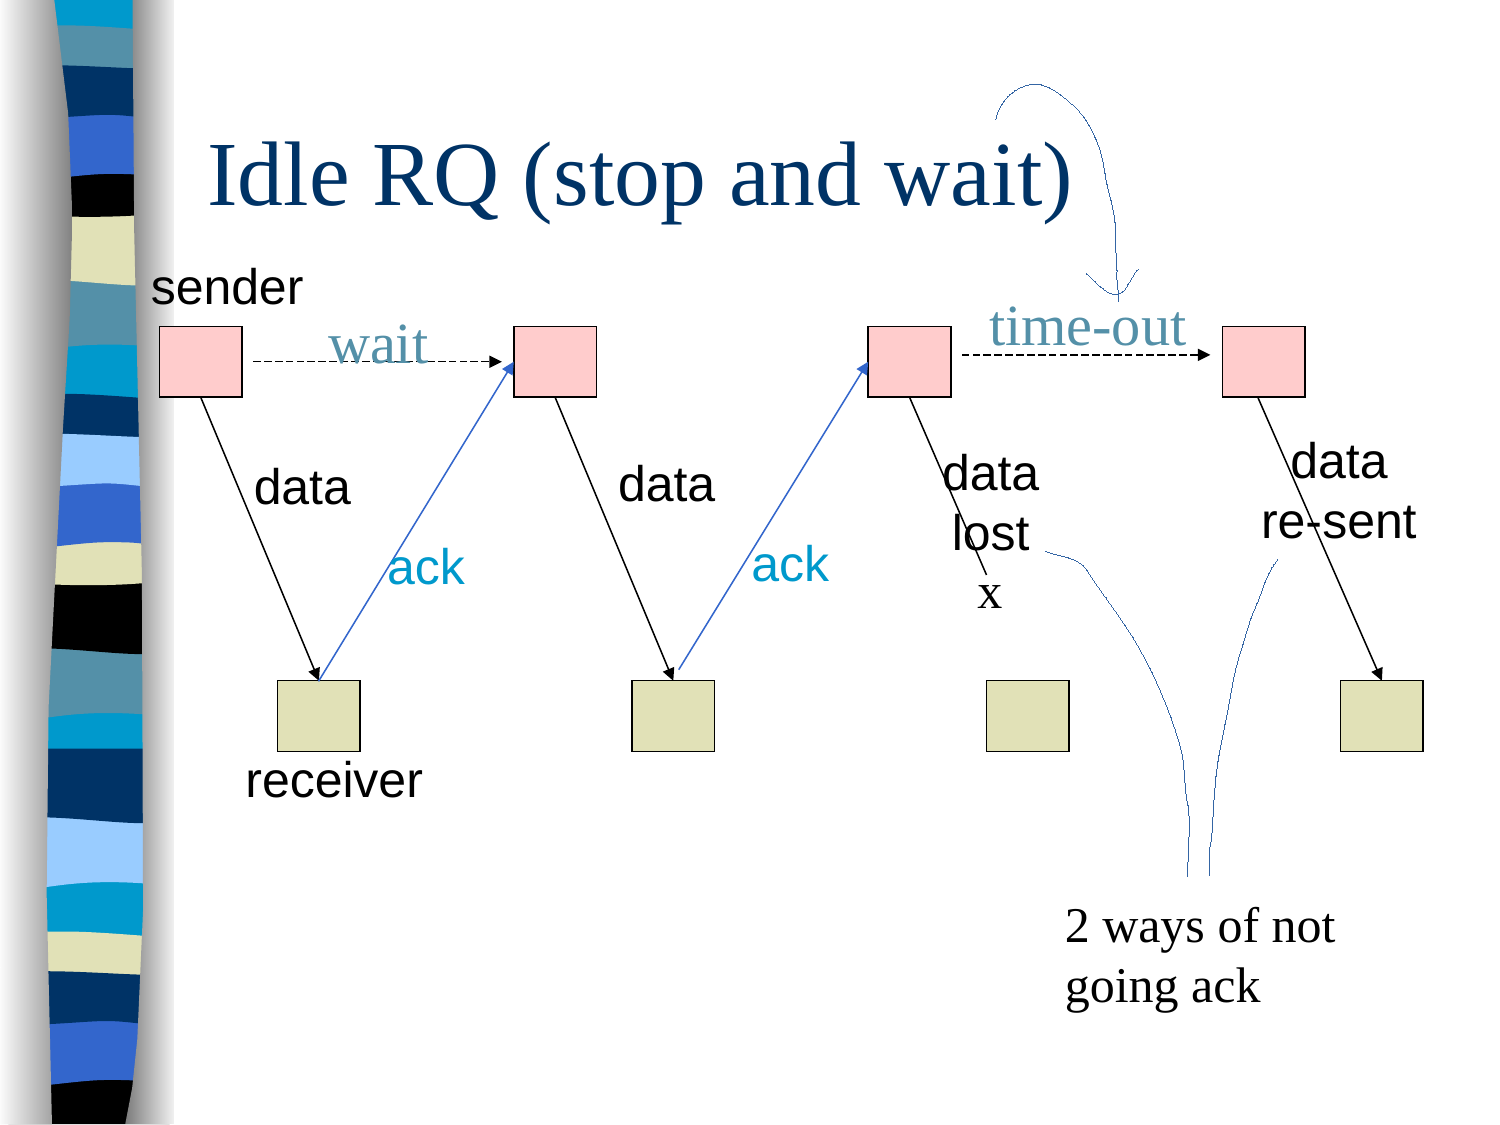

# Idle RQ (stop and wait)
sender
time-out
wait
data
re-sent
data
lost
data
data
ack
ack
x
receiver
2 ways of not going ack